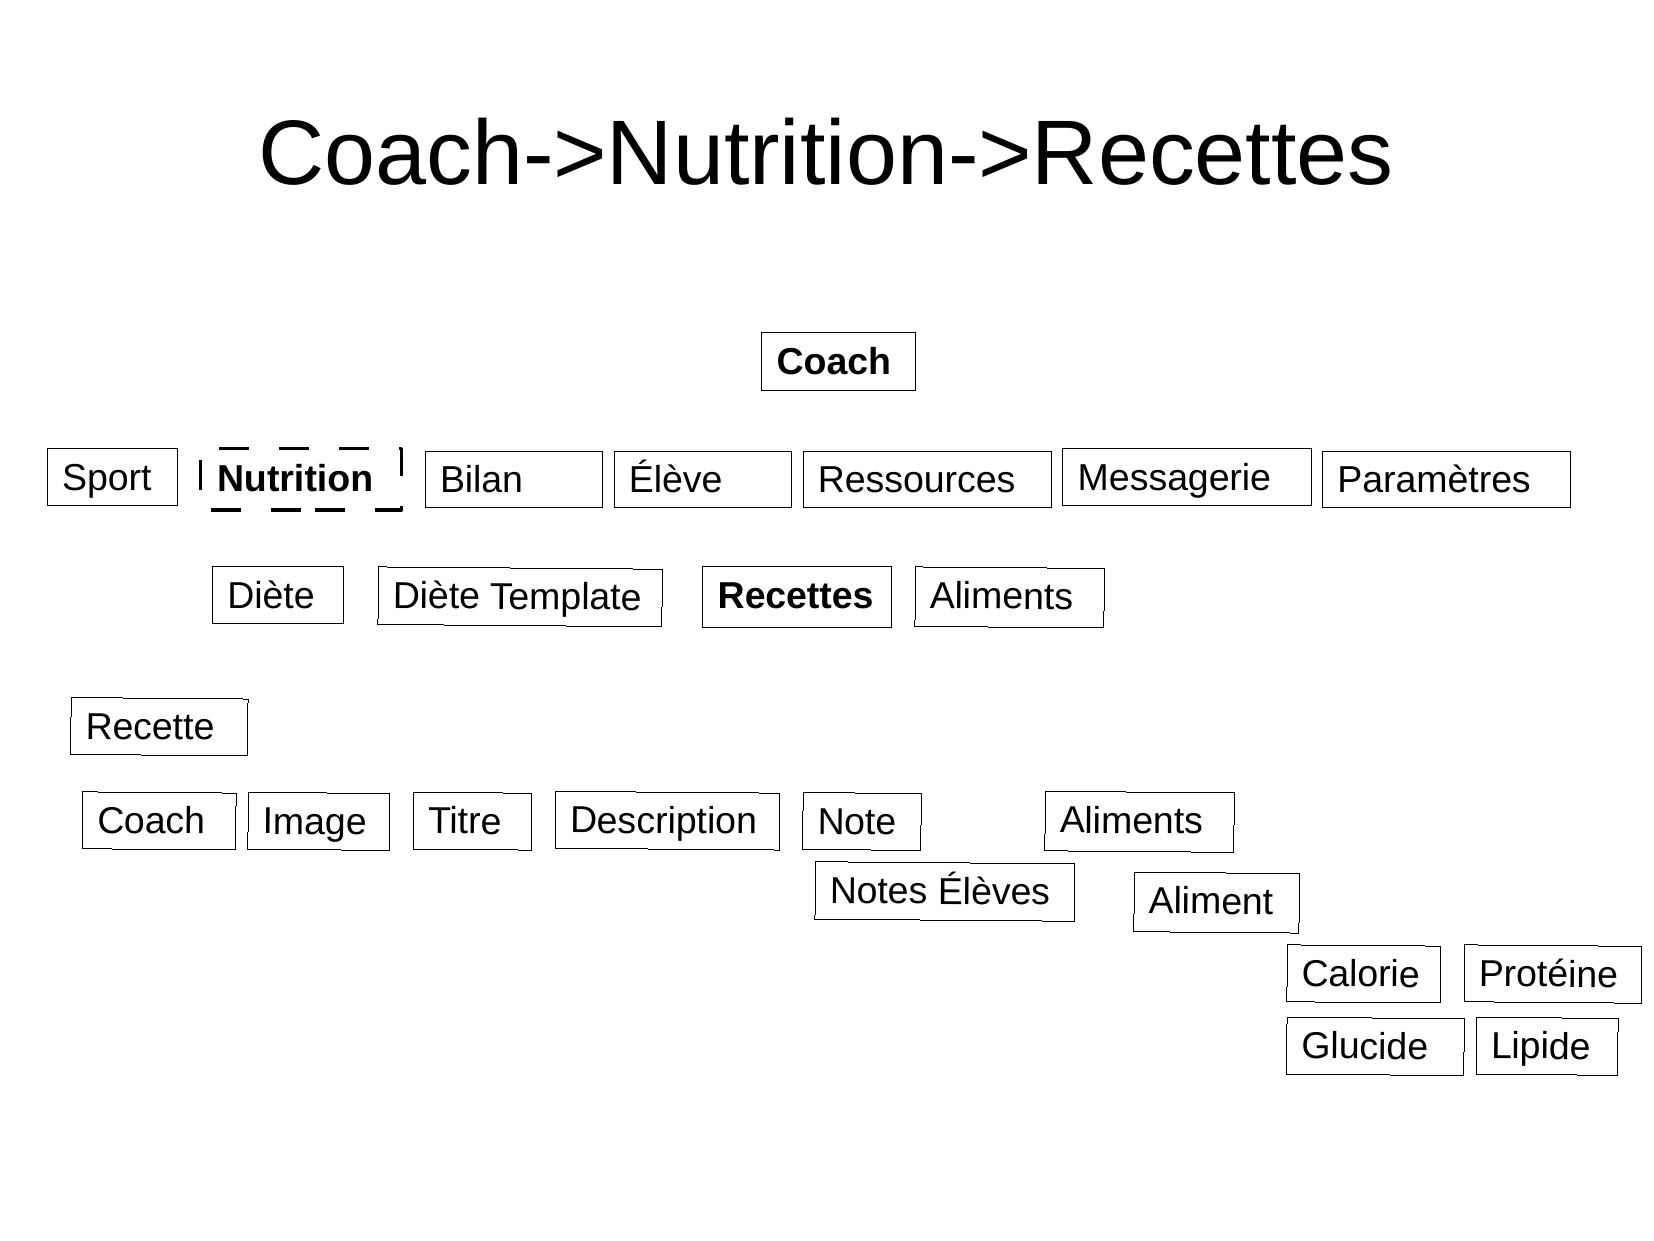

# Coach->Nutrition->Recettes
Coach
Sport
Nutrition
Messagerie
Bilan
Élève
Ressources
Paramètres
Diète
Recettes
Aliments
Diète Template
Recette
Aliments
Description
Coach
Titre
Image
Note
Notes Élèves
Aliment
Calorie
Protéine
Lipide
Glucide